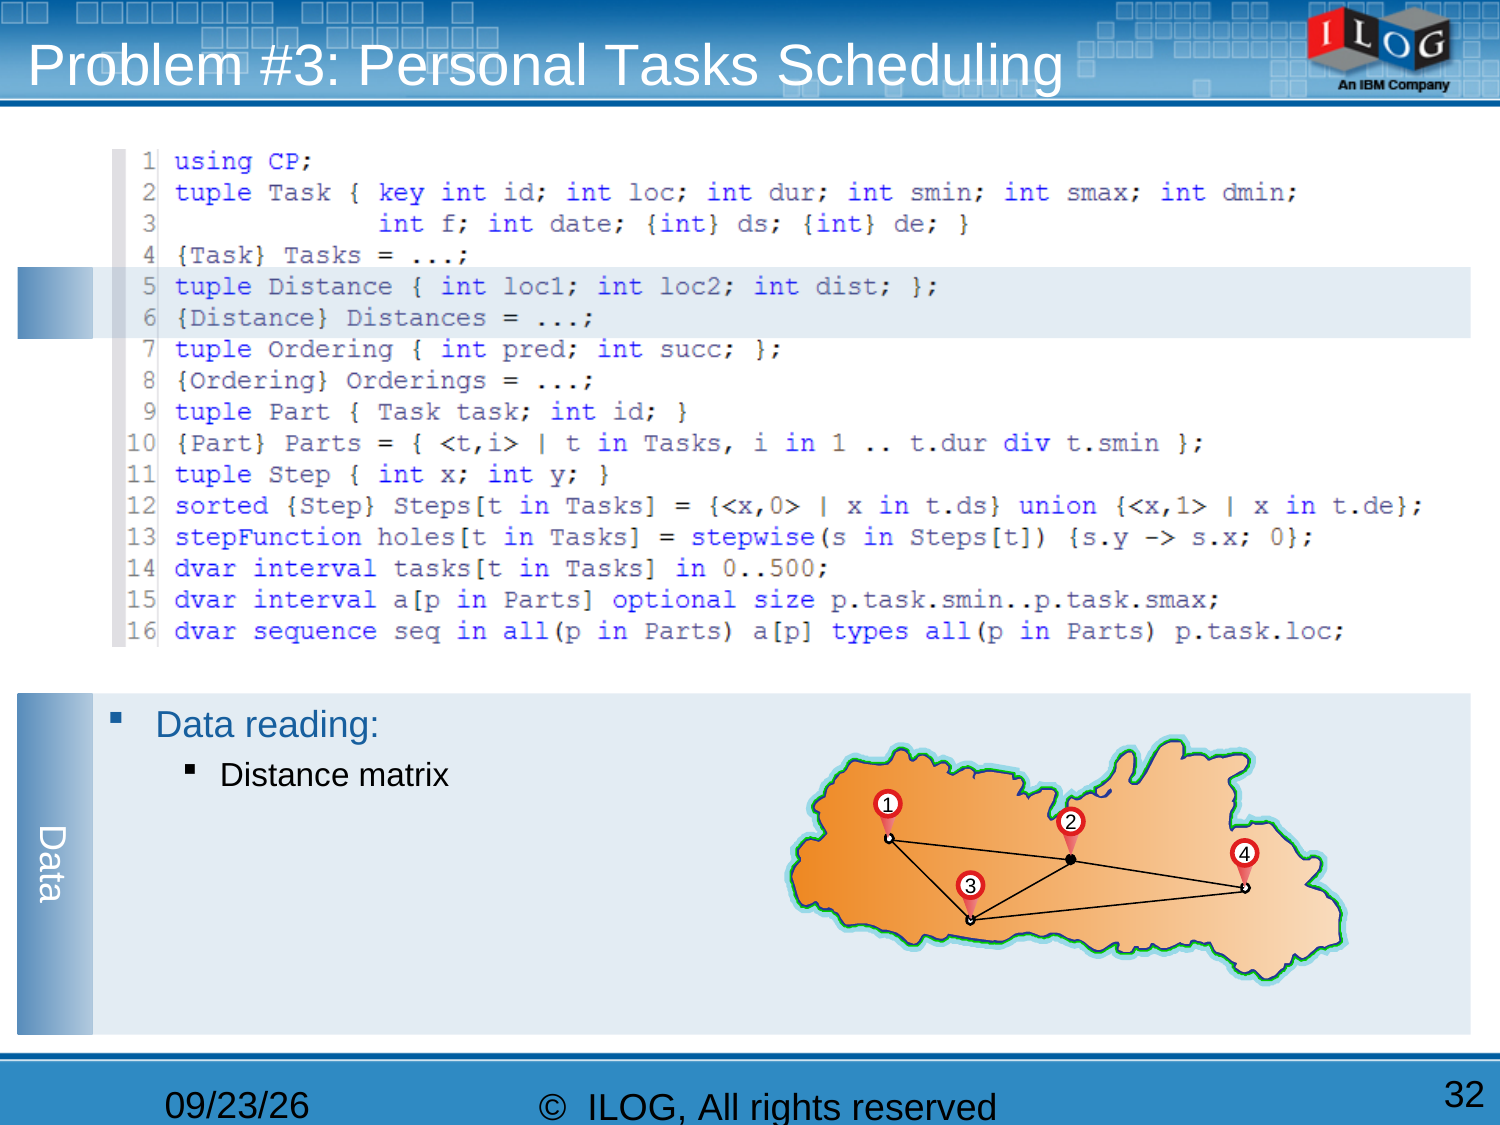

# Problem #3: Personal Tasks Scheduling
Data reading:
Distance matrix
Data
1
2
4
3
32
© ILOG, All rights reserved